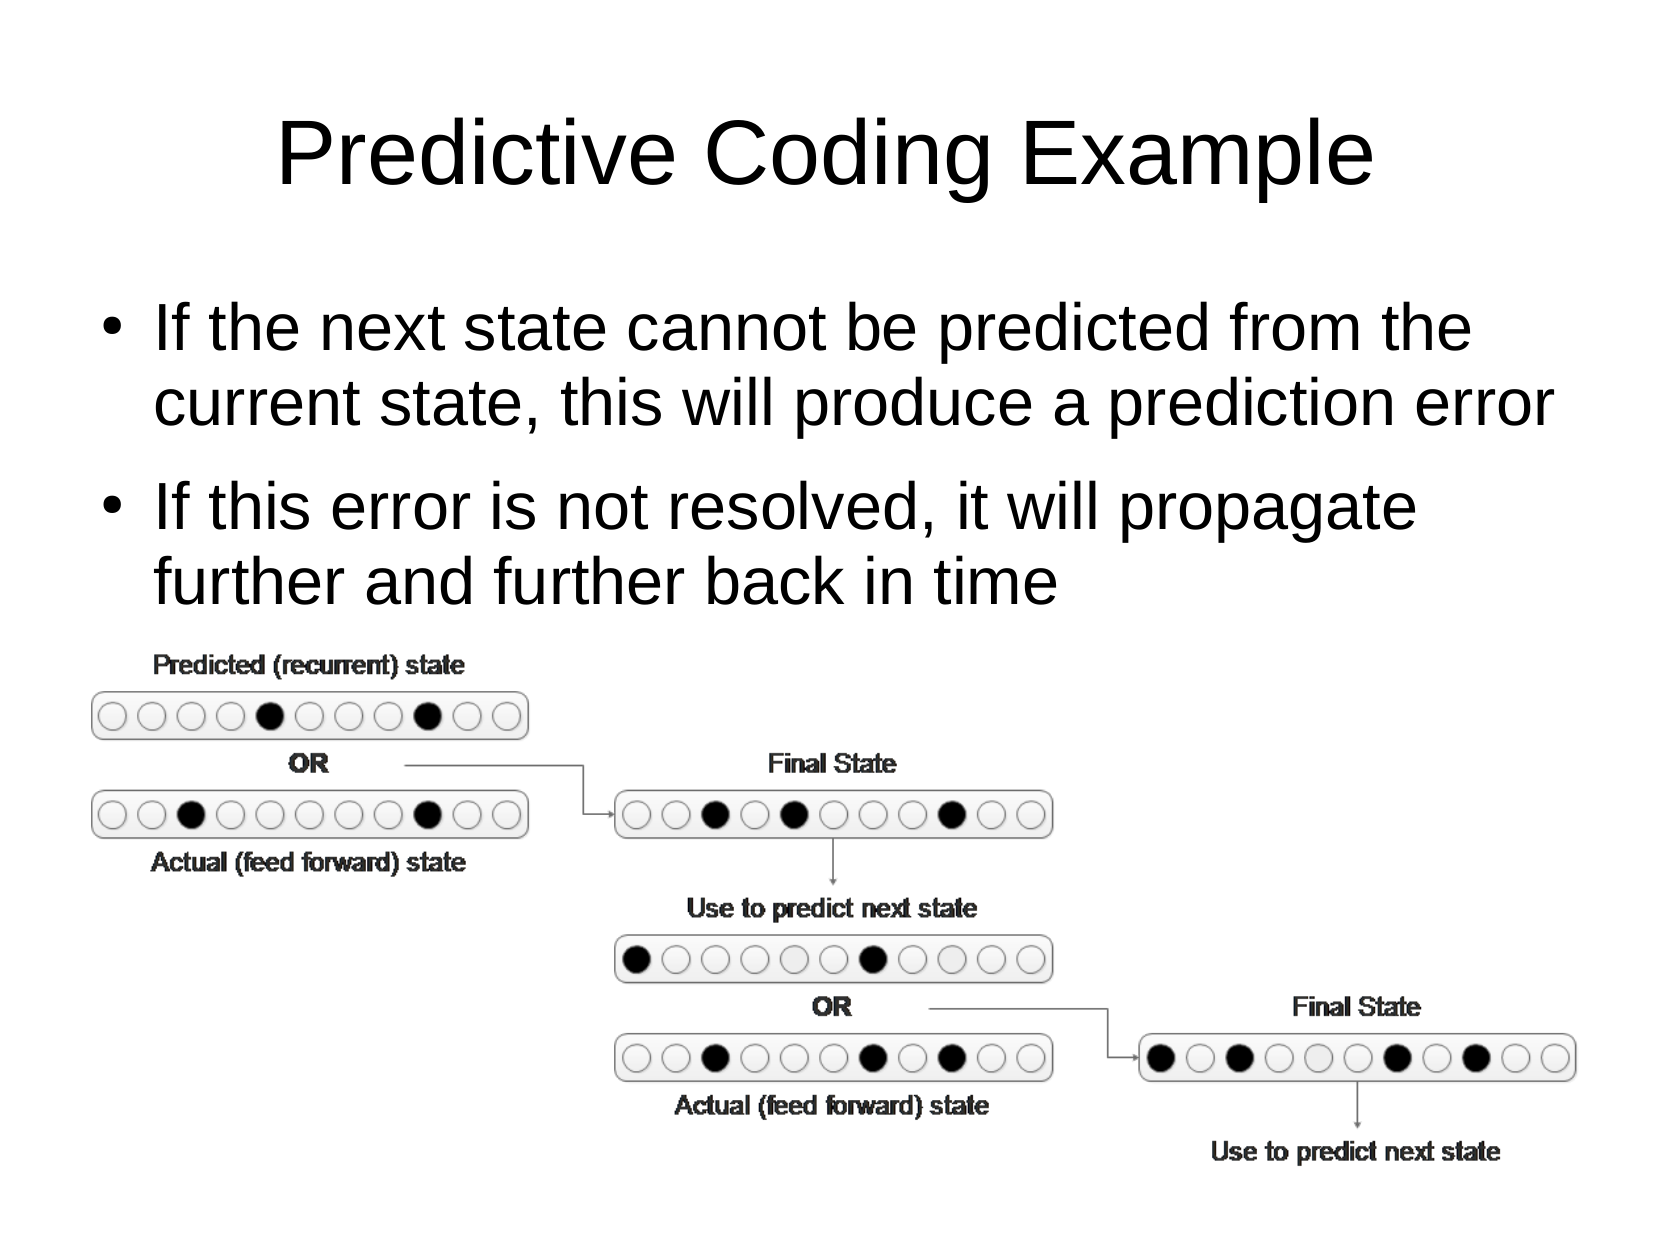

# Predictive Coding Example
If the next state cannot be predicted from the current state, this will produce a prediction error
If this error is not resolved, it will propagate further and further back in time